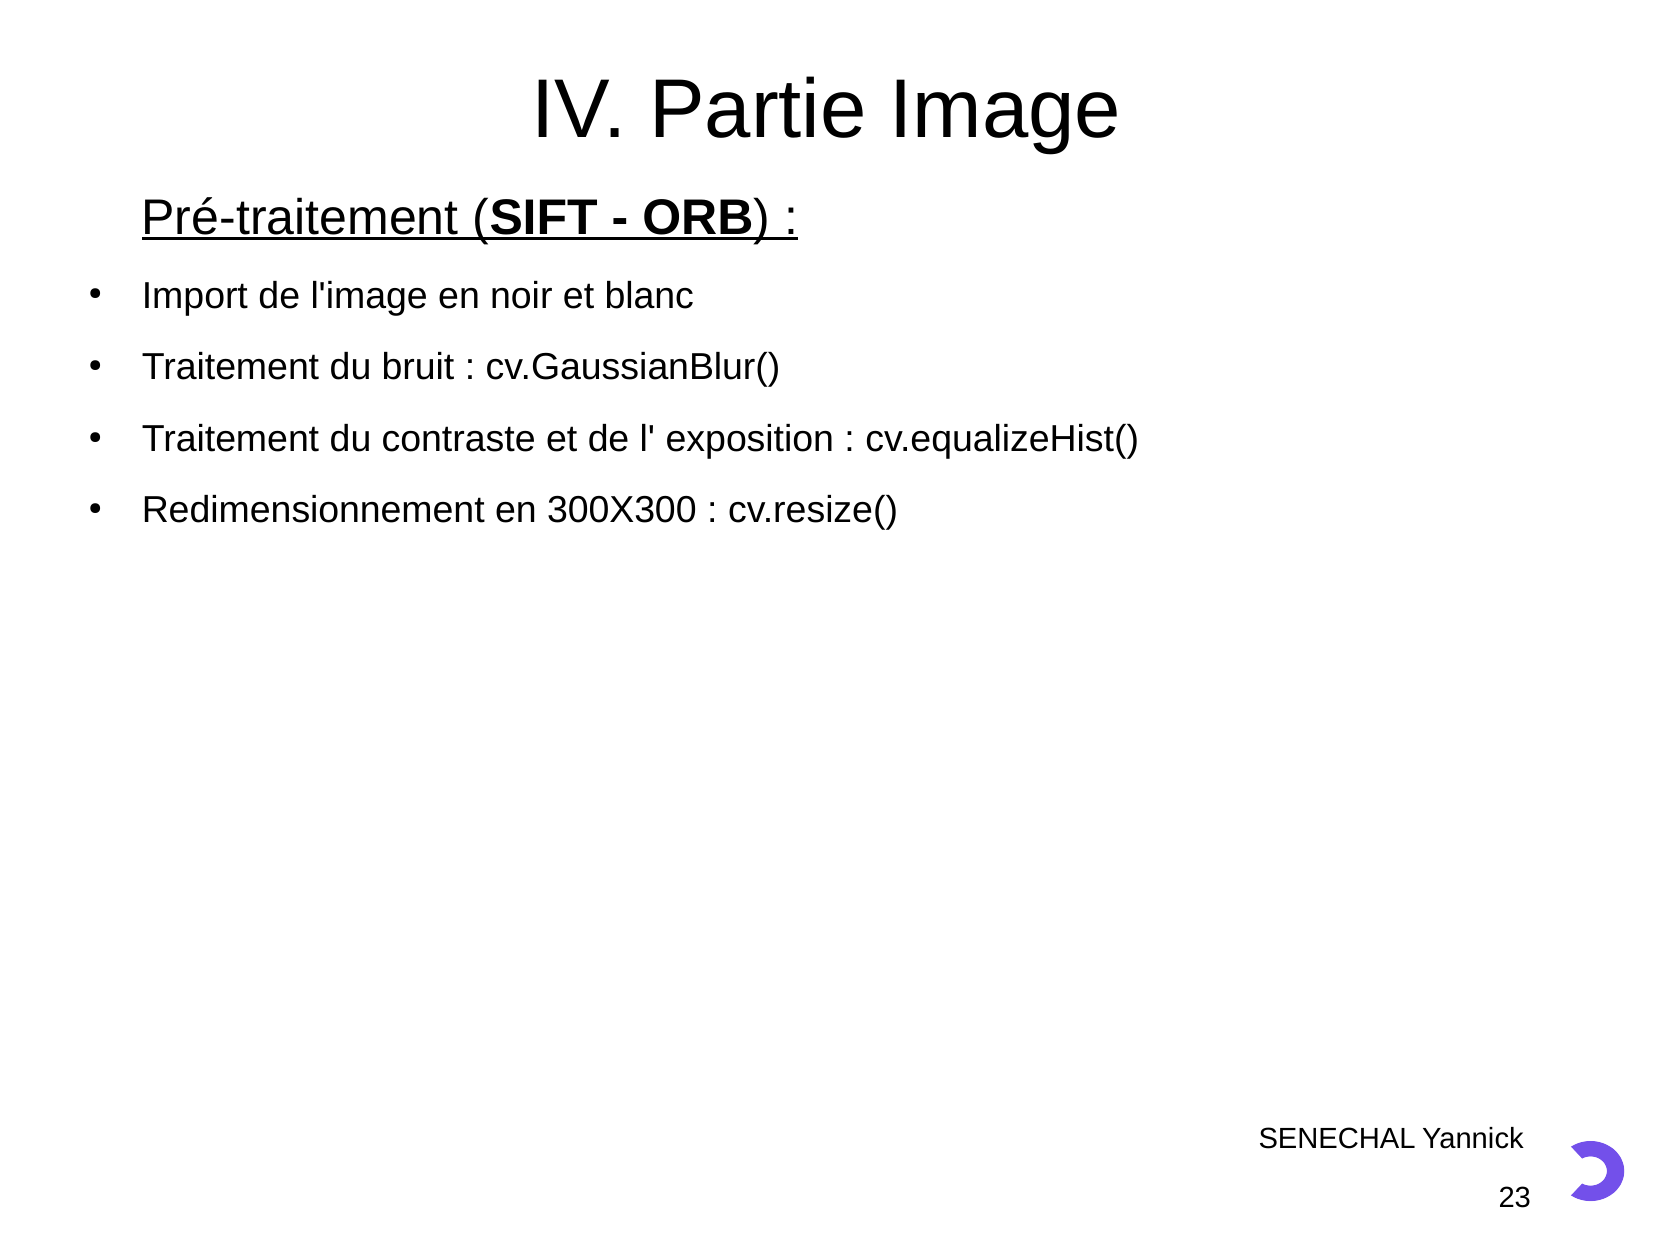

# IV. Partie Image
Pré-traitement (SIFT - ORB) :
Import de l'image en noir et blanc
Traitement du bruit : cv.GaussianBlur()
Traitement du contraste et de l' exposition : cv.equalizeHist()
Redimensionnement en 300X300 : cv.resize()
SENECHAL Yannick
23